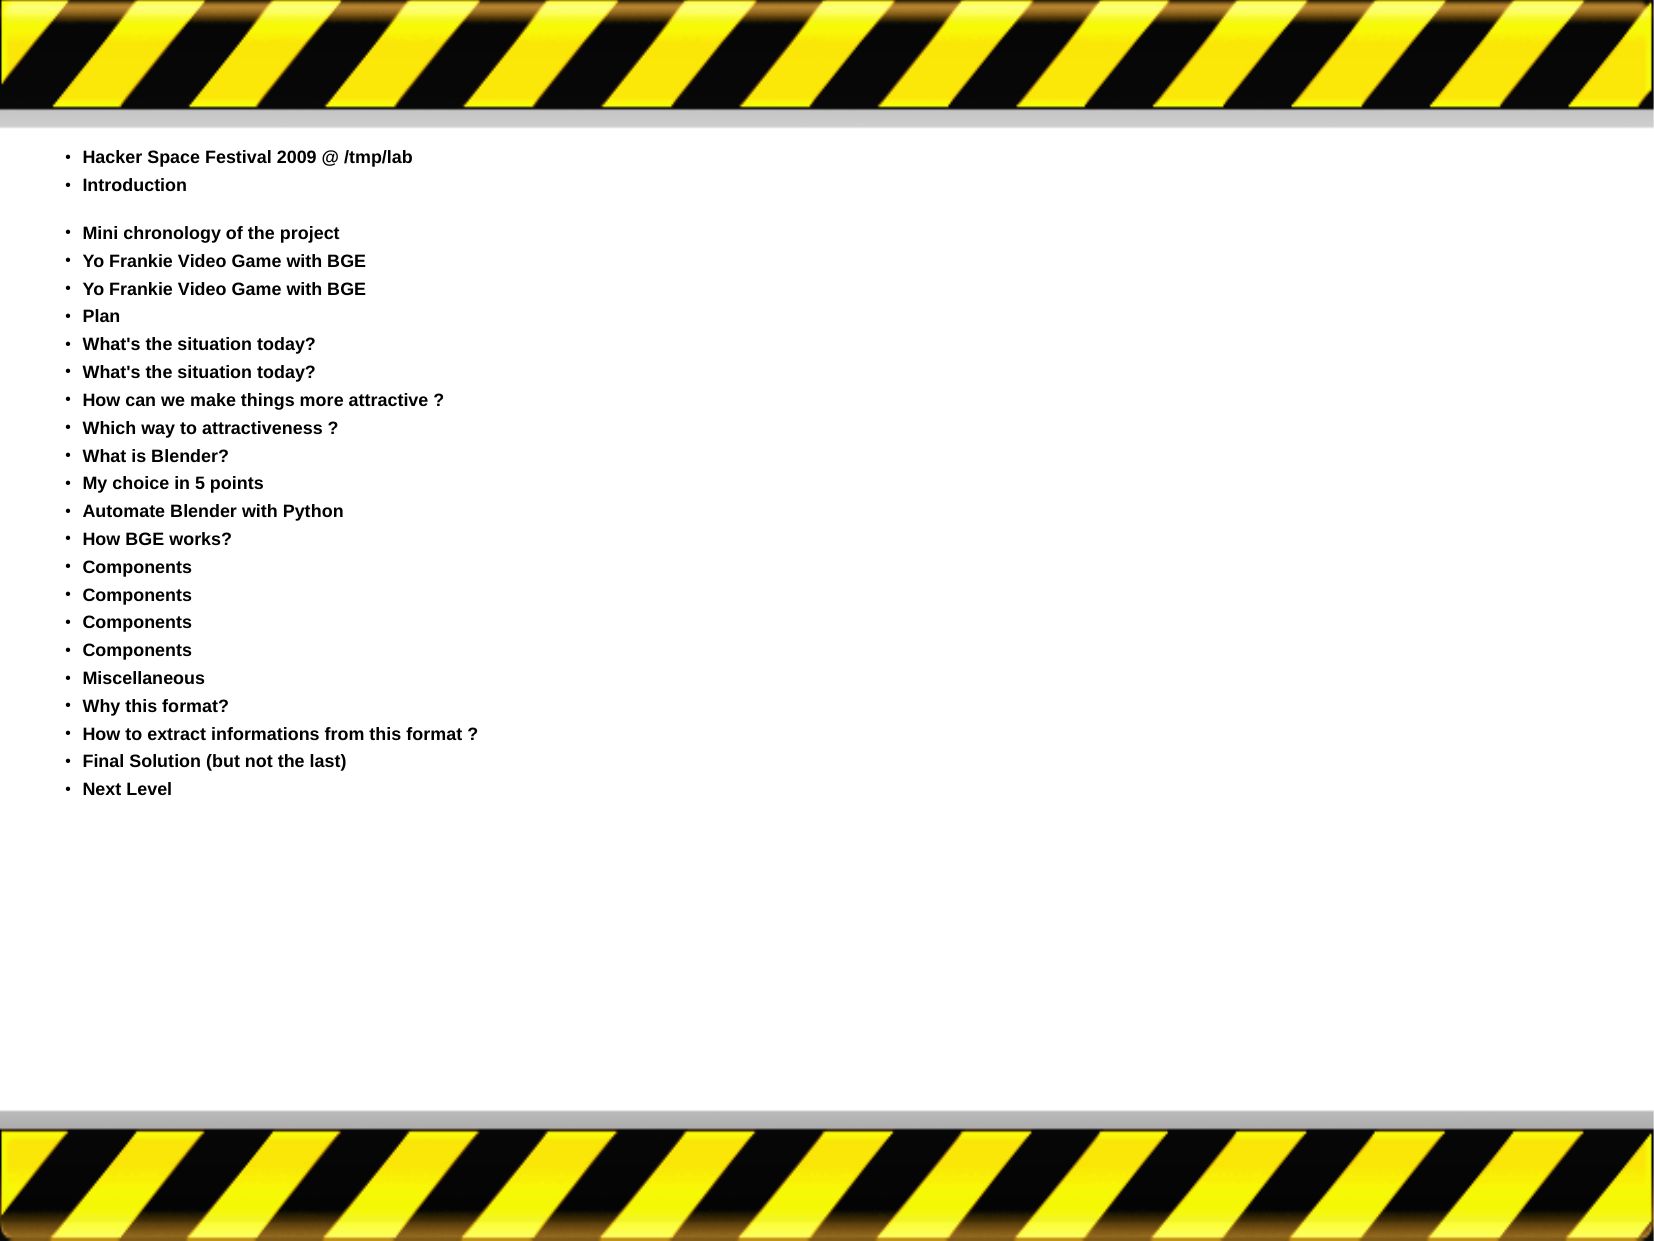

#
Hacker Space Festival 2009 @ /tmp/lab
Introduction
Mini chronology of the project
Yo Frankie Video Game with BGE
Yo Frankie Video Game with BGE
Plan
What's the situation today?
What's the situation today?
How can we make things more attractive ?
Which way to attractiveness ?
What is Blender?
My choice in 5 points
Automate Blender with Python
How BGE works?
Components
Components
Components
Components
Miscellaneous
Why this format?
How to extract informations from this format ?
Final Solution (but not the last)
Next Level